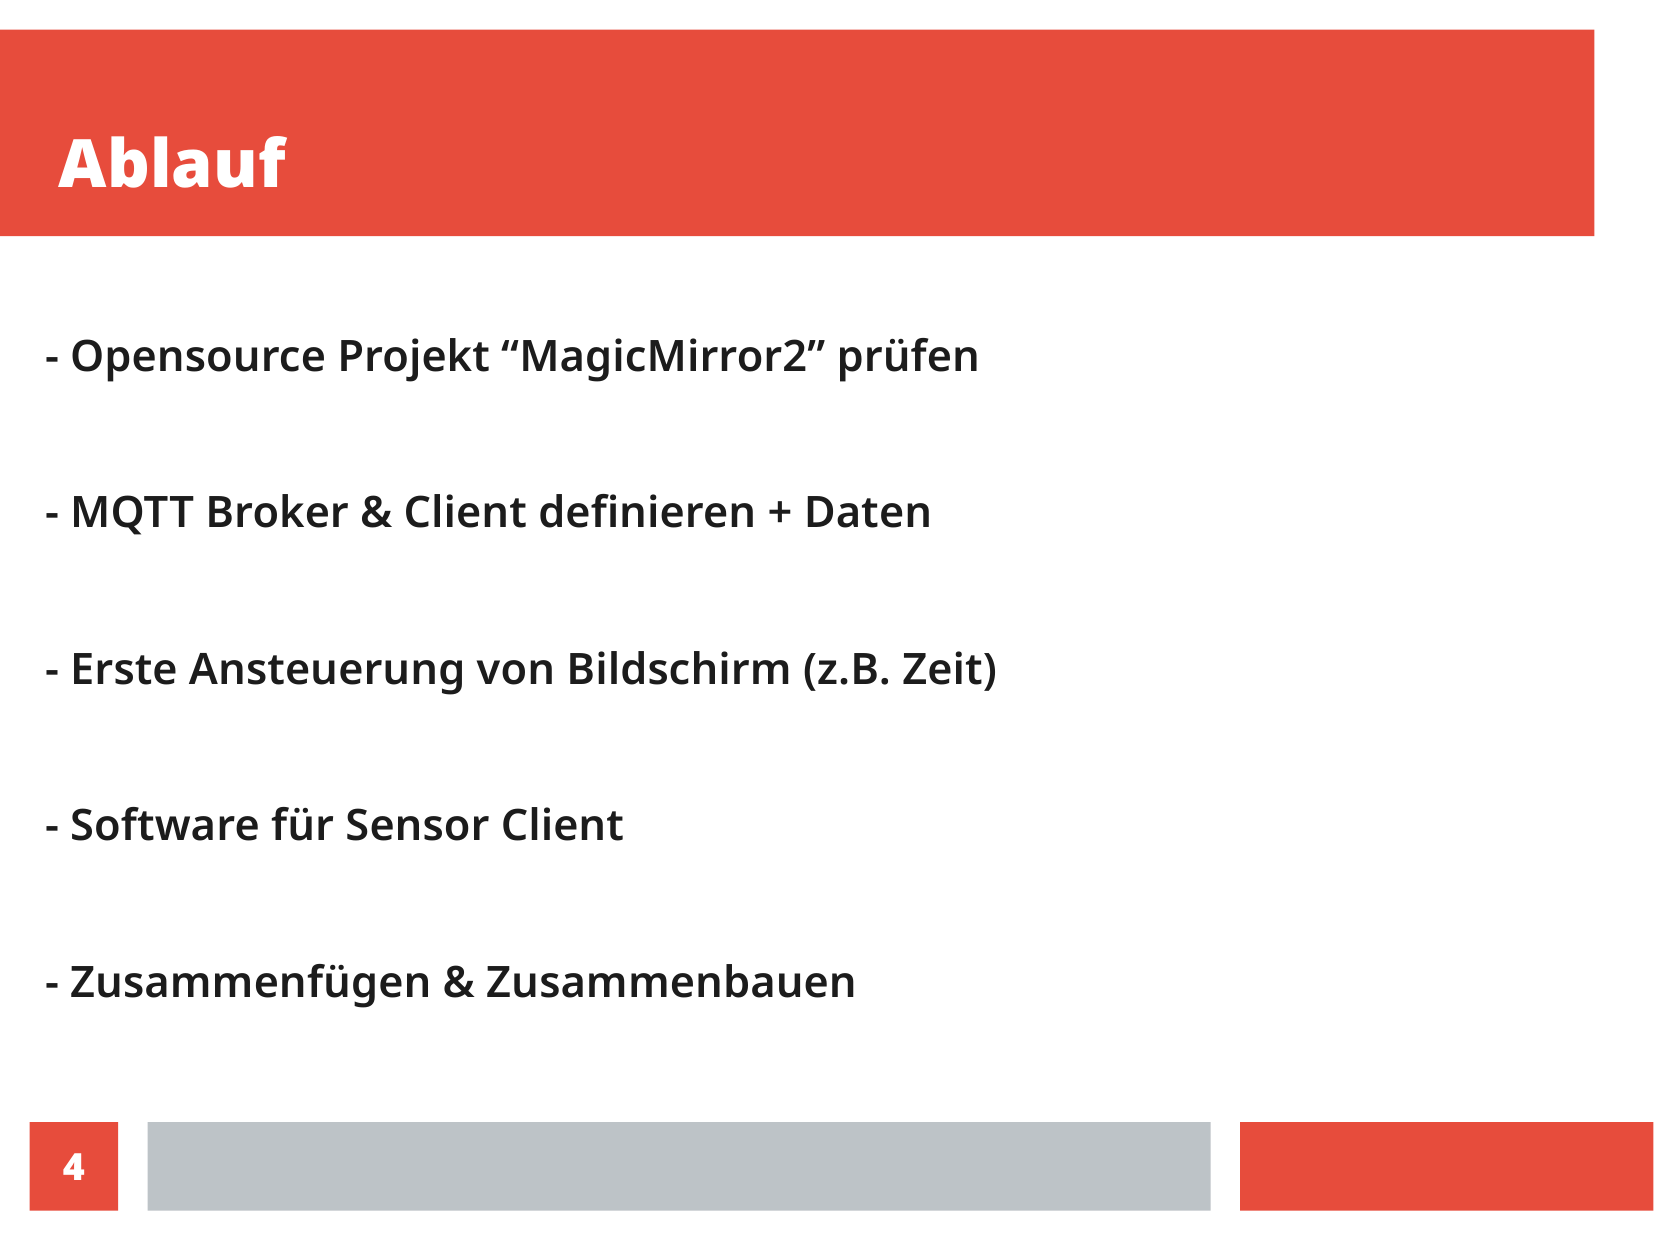

# Ablauf
- Opensource Projekt “MagicMirror2” prüfen
- MQTT Broker & Client definieren + Daten
- Erste Ansteuerung von Bildschirm (z.B. Zeit)
- Software für Sensor Client
- Zusammenfügen & Zusammenbauen
4